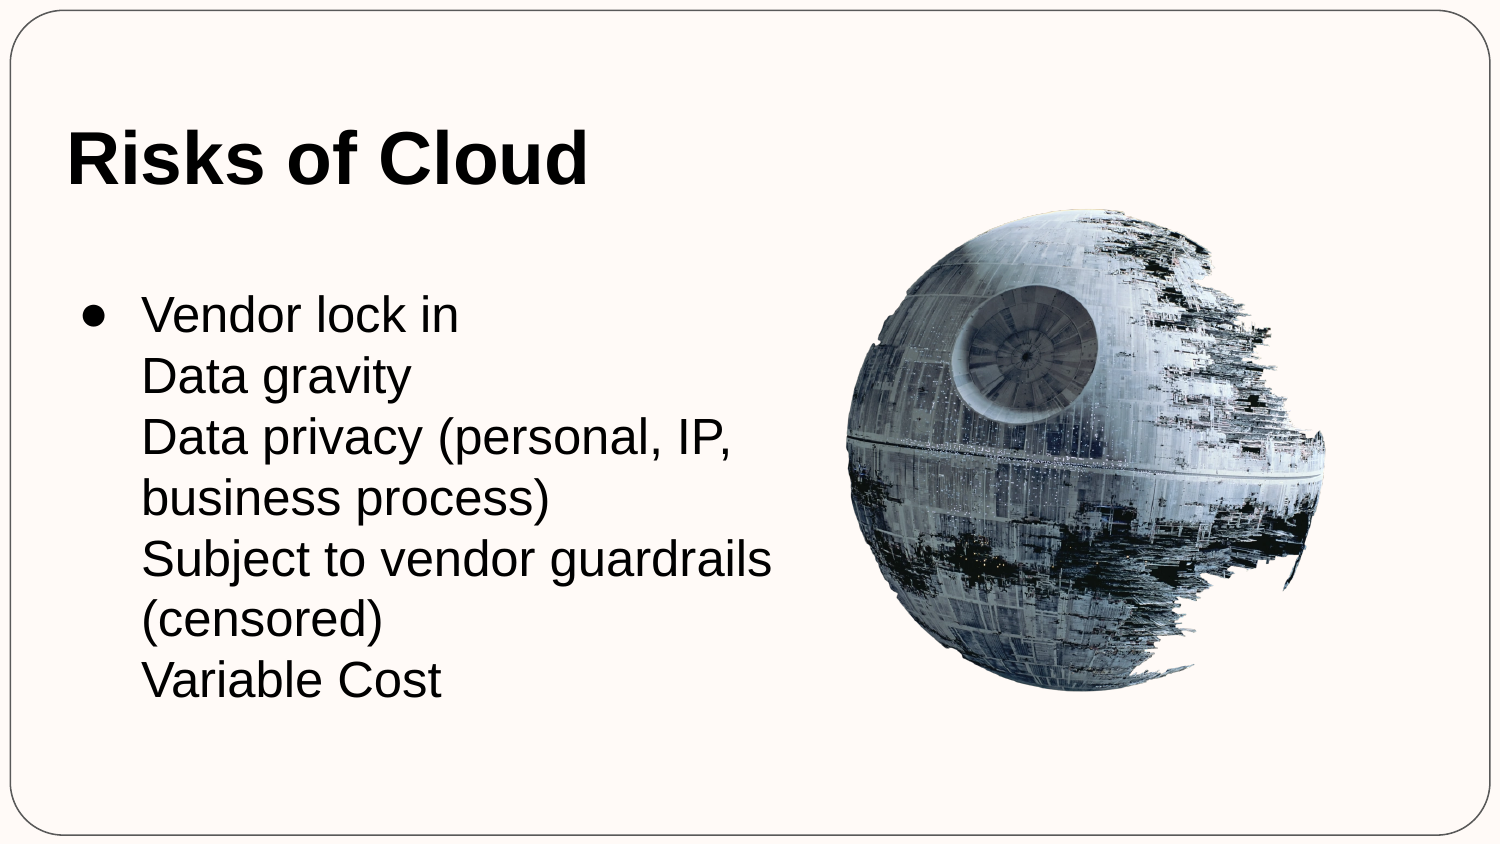

# Risks of Cloud
Vendor lock in
Data gravity
Data privacy (personal, IP, business process)
Subject to vendor guardrails (censored)
Variable Cost